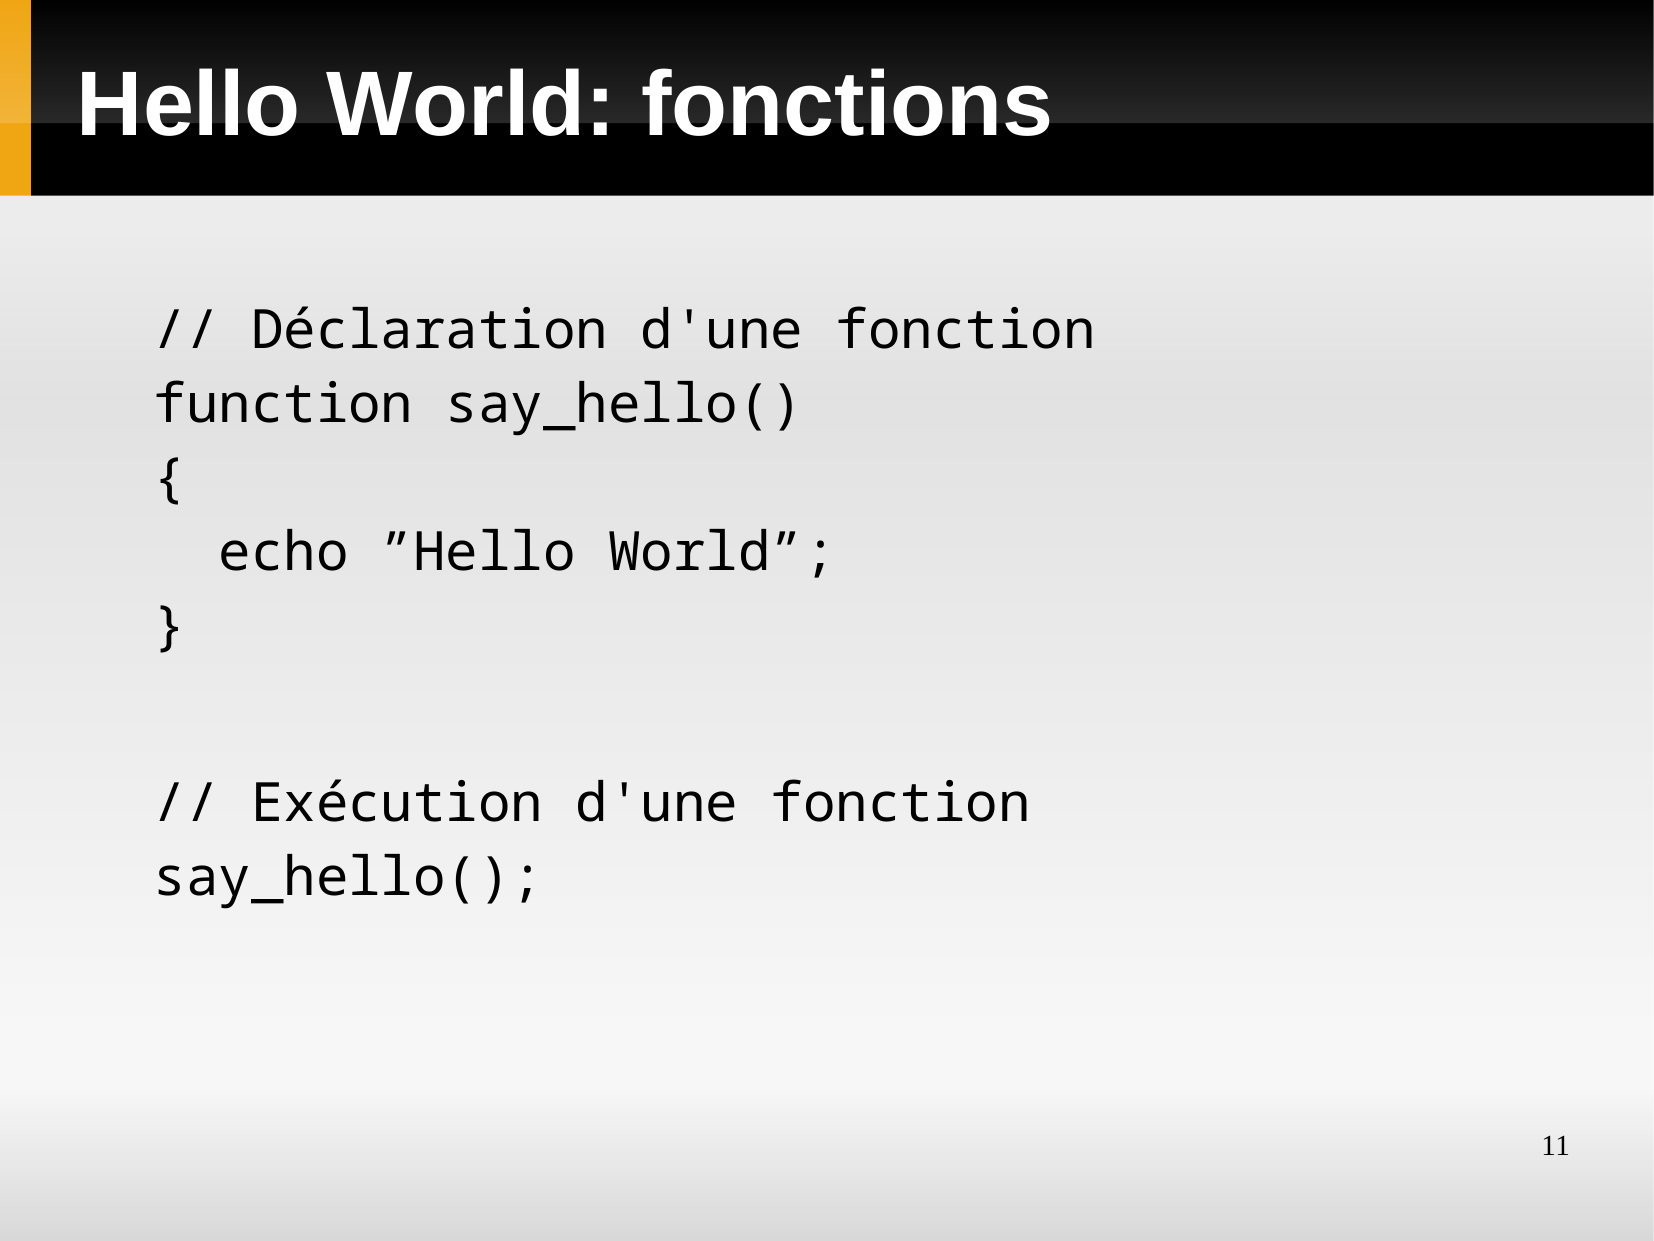

# Hello World: fonctions
// Déclaration d'une fonction
function say_hello()
{
 echo ”Hello World”;
}
// Exécution d'une fonction
say_hello();
11